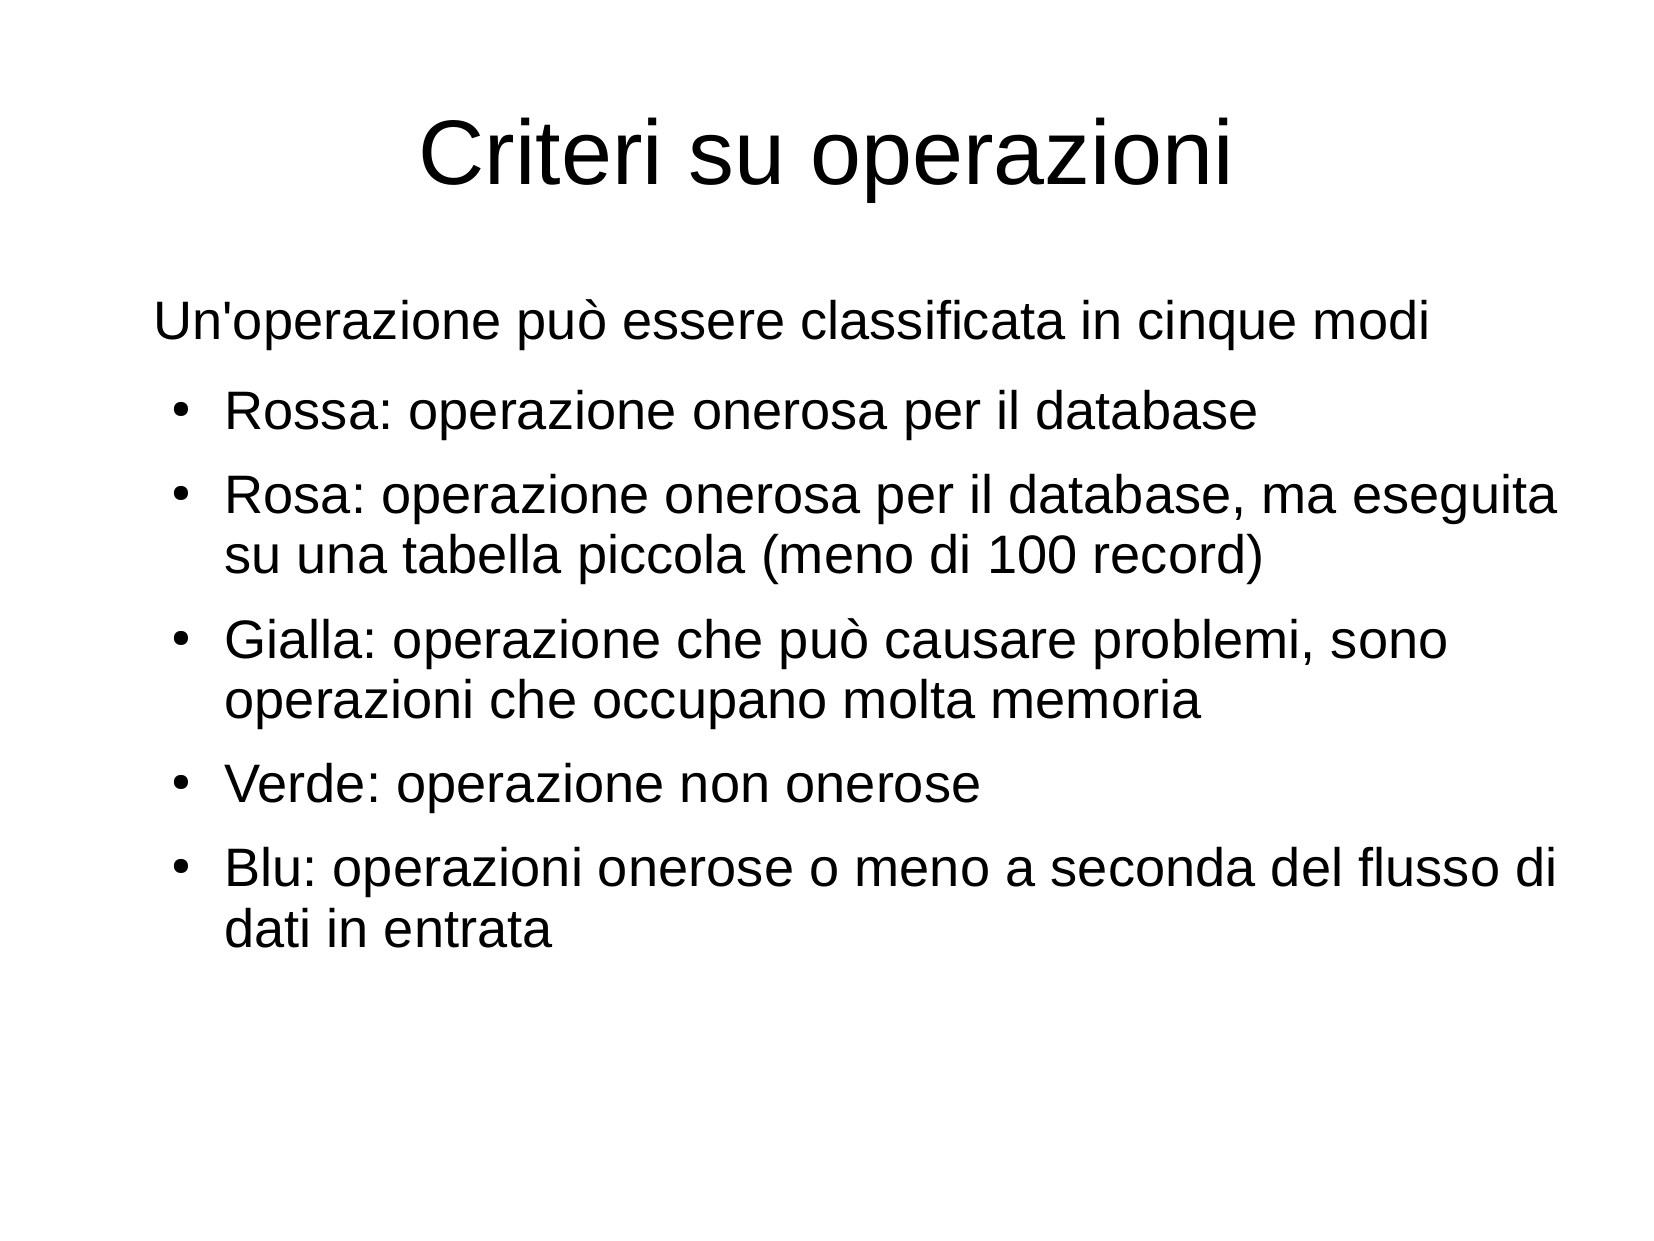

# Criteri su operazioni
Un'operazione può essere classificata in cinque modi
Rossa: operazione onerosa per il database
Rosa: operazione onerosa per il database, ma eseguita su una tabella piccola (meno di 100 record)
Gialla: operazione che può causare problemi, sono operazioni che occupano molta memoria
Verde: operazione non onerose
Blu: operazioni onerose o meno a seconda del flusso di dati in entrata